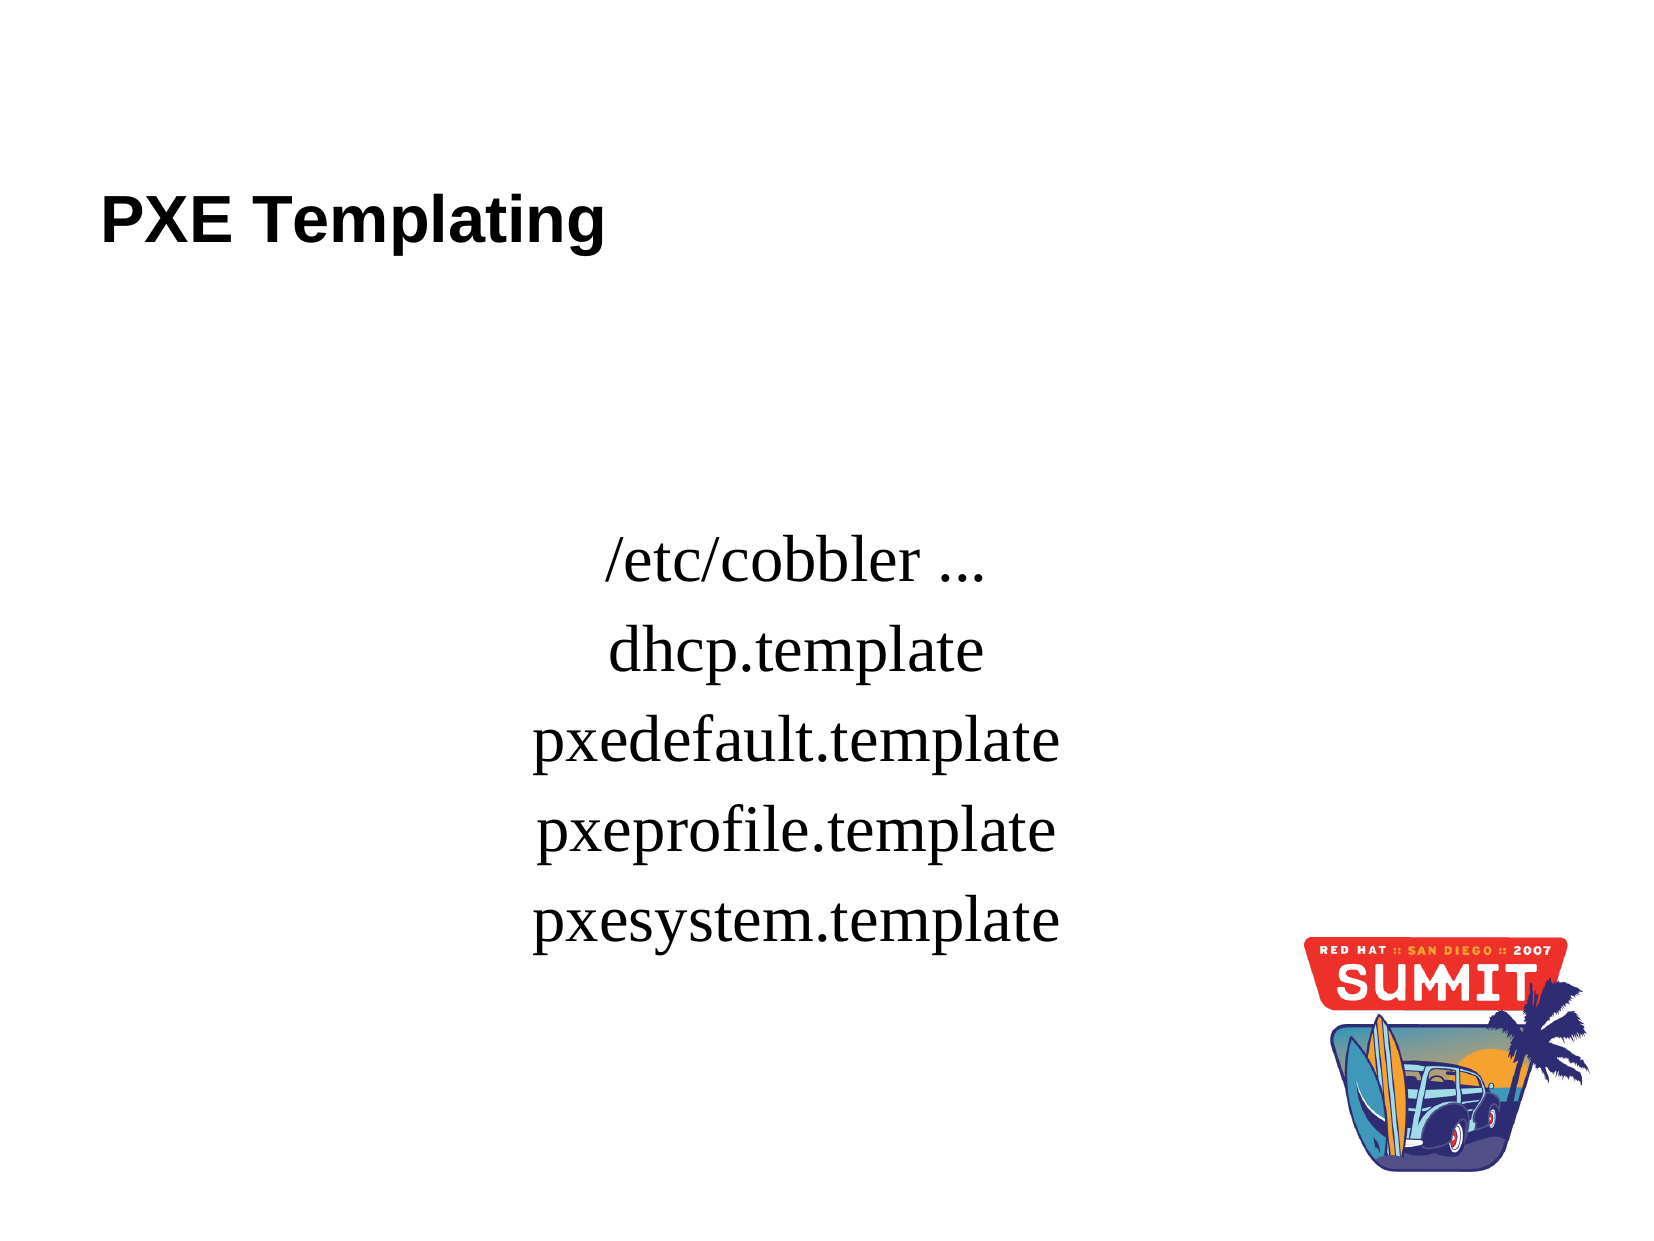

# PXE Templating
/etc/cobbler ...
dhcp.template
pxedefault.template
pxeprofile.template
pxesystem.template